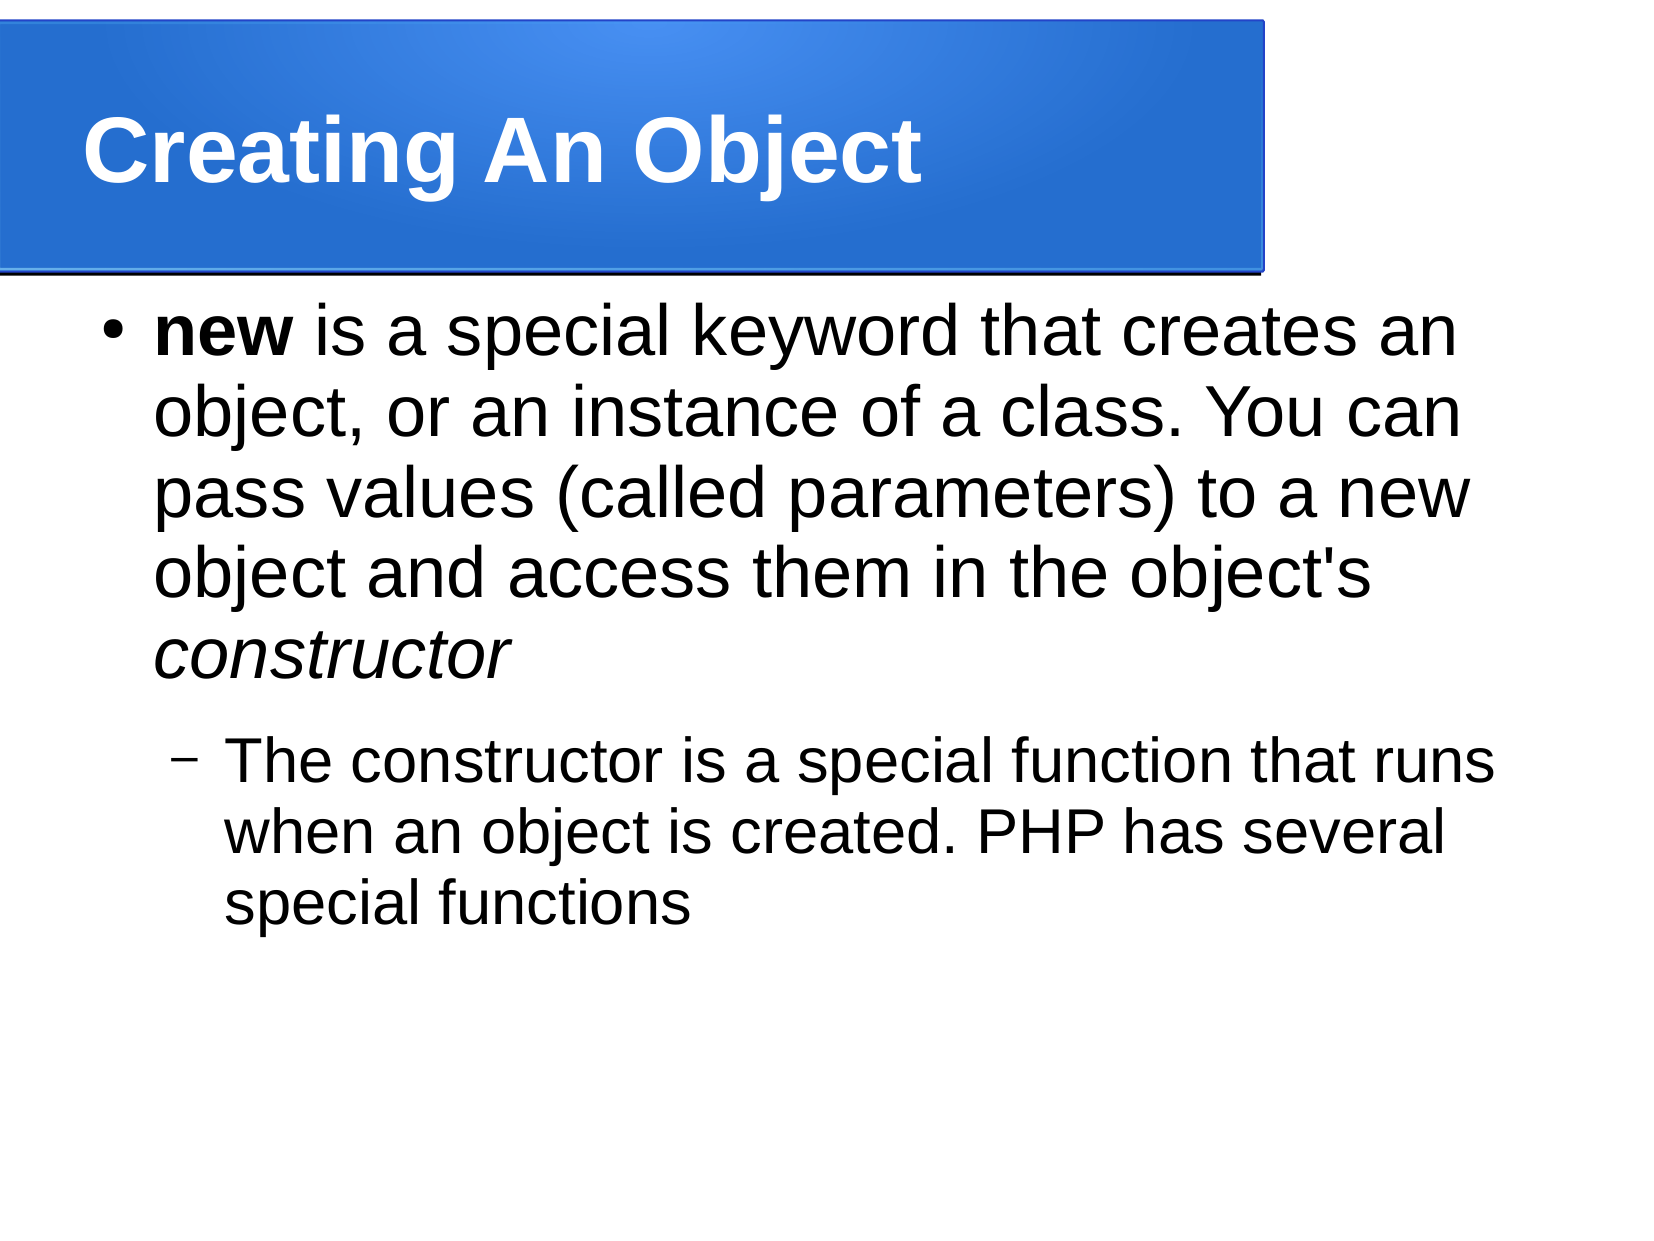

# Creating An Object
new is a special keyword that creates an object, or an instance of a class. You can pass values (called parameters) to a new object and access them in the object's constructor
The constructor is a special function that runs when an object is created. PHP has several special functions